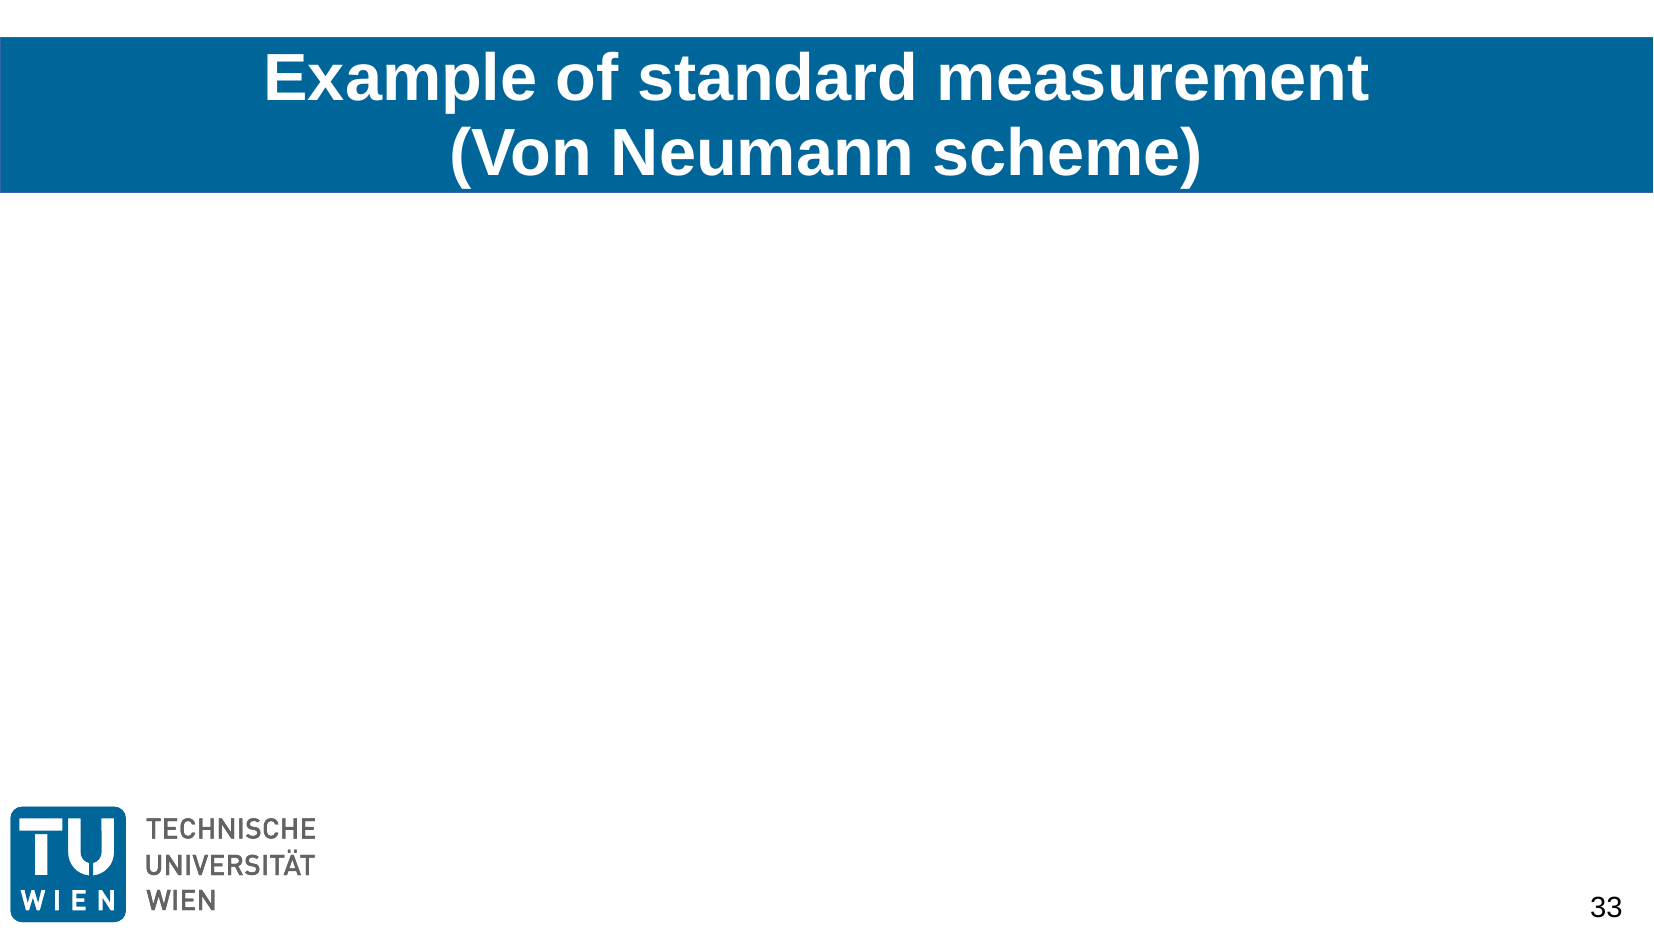

# Example of standard measurement (Von Neumann scheme)